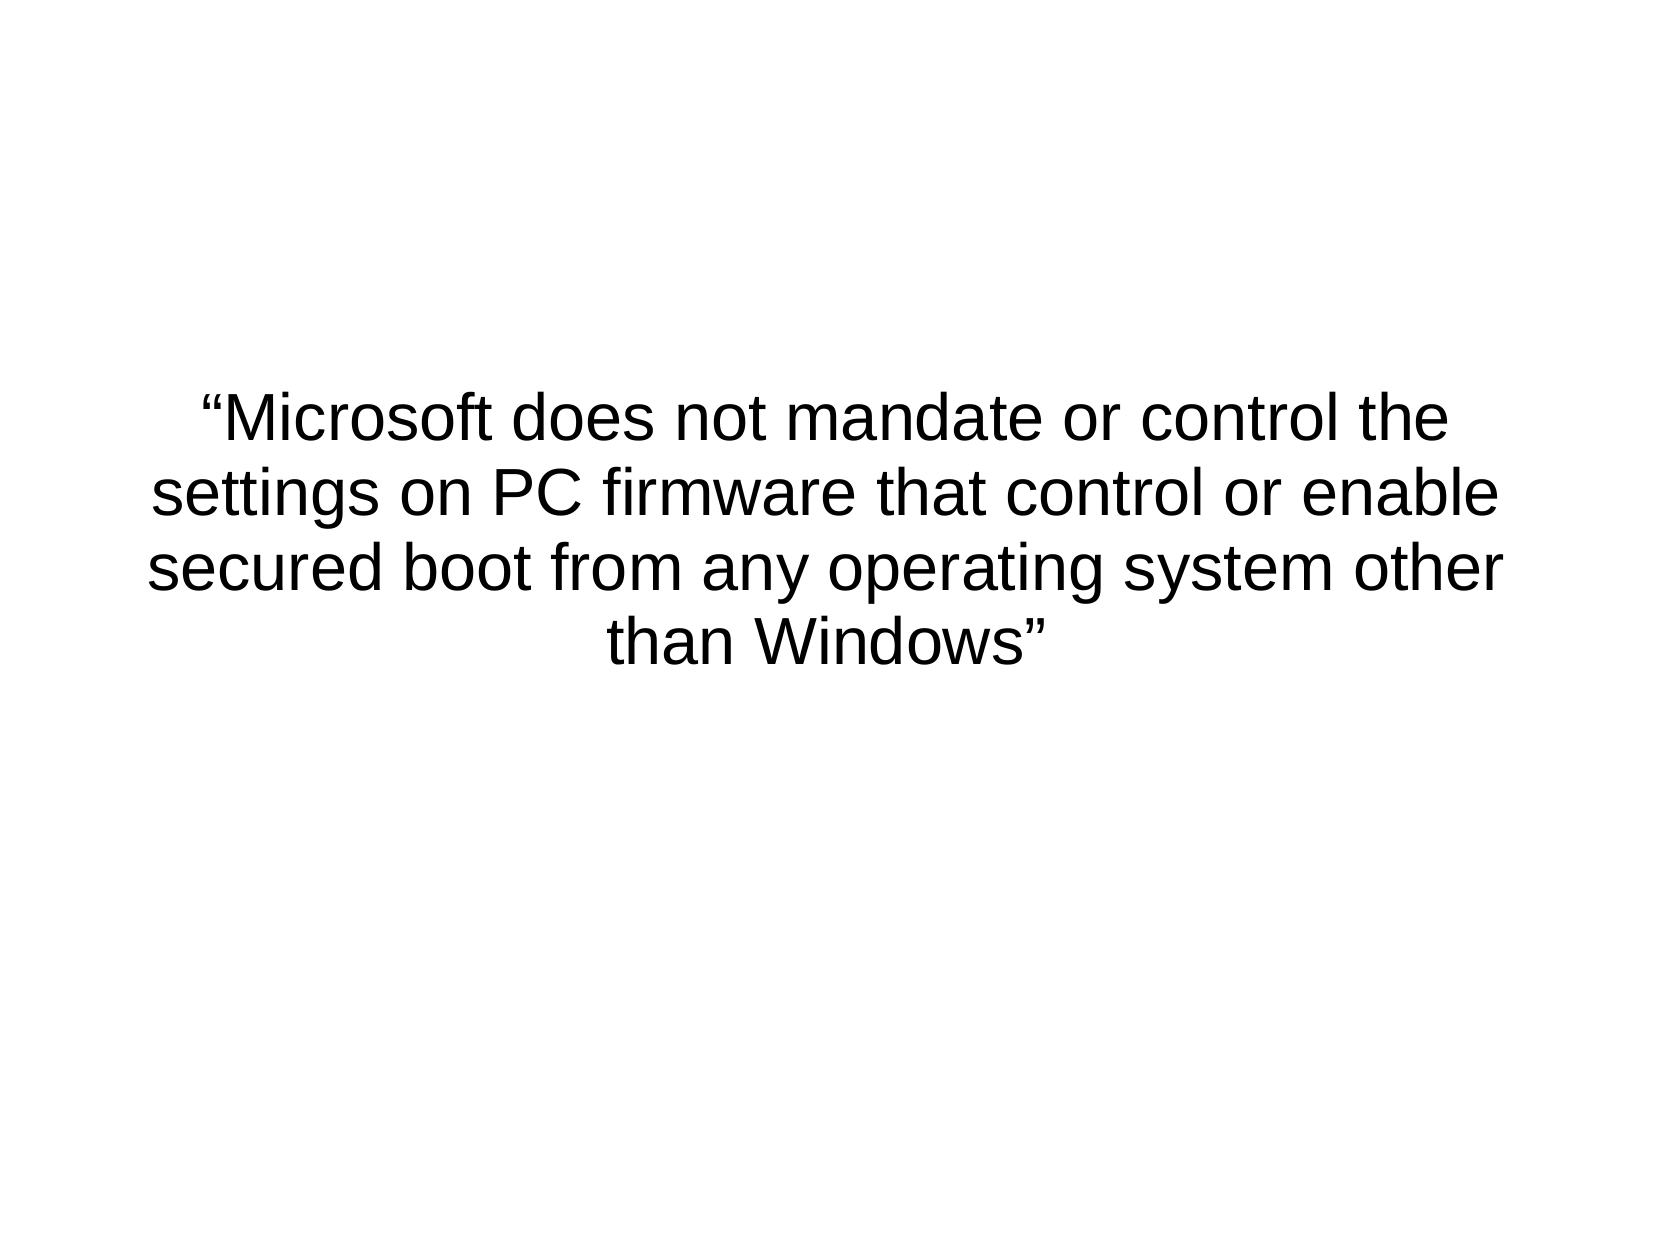

# “Microsoft does not mandate or control the settings on PC firmware that control or enable secured boot from any operating system other than Windows”